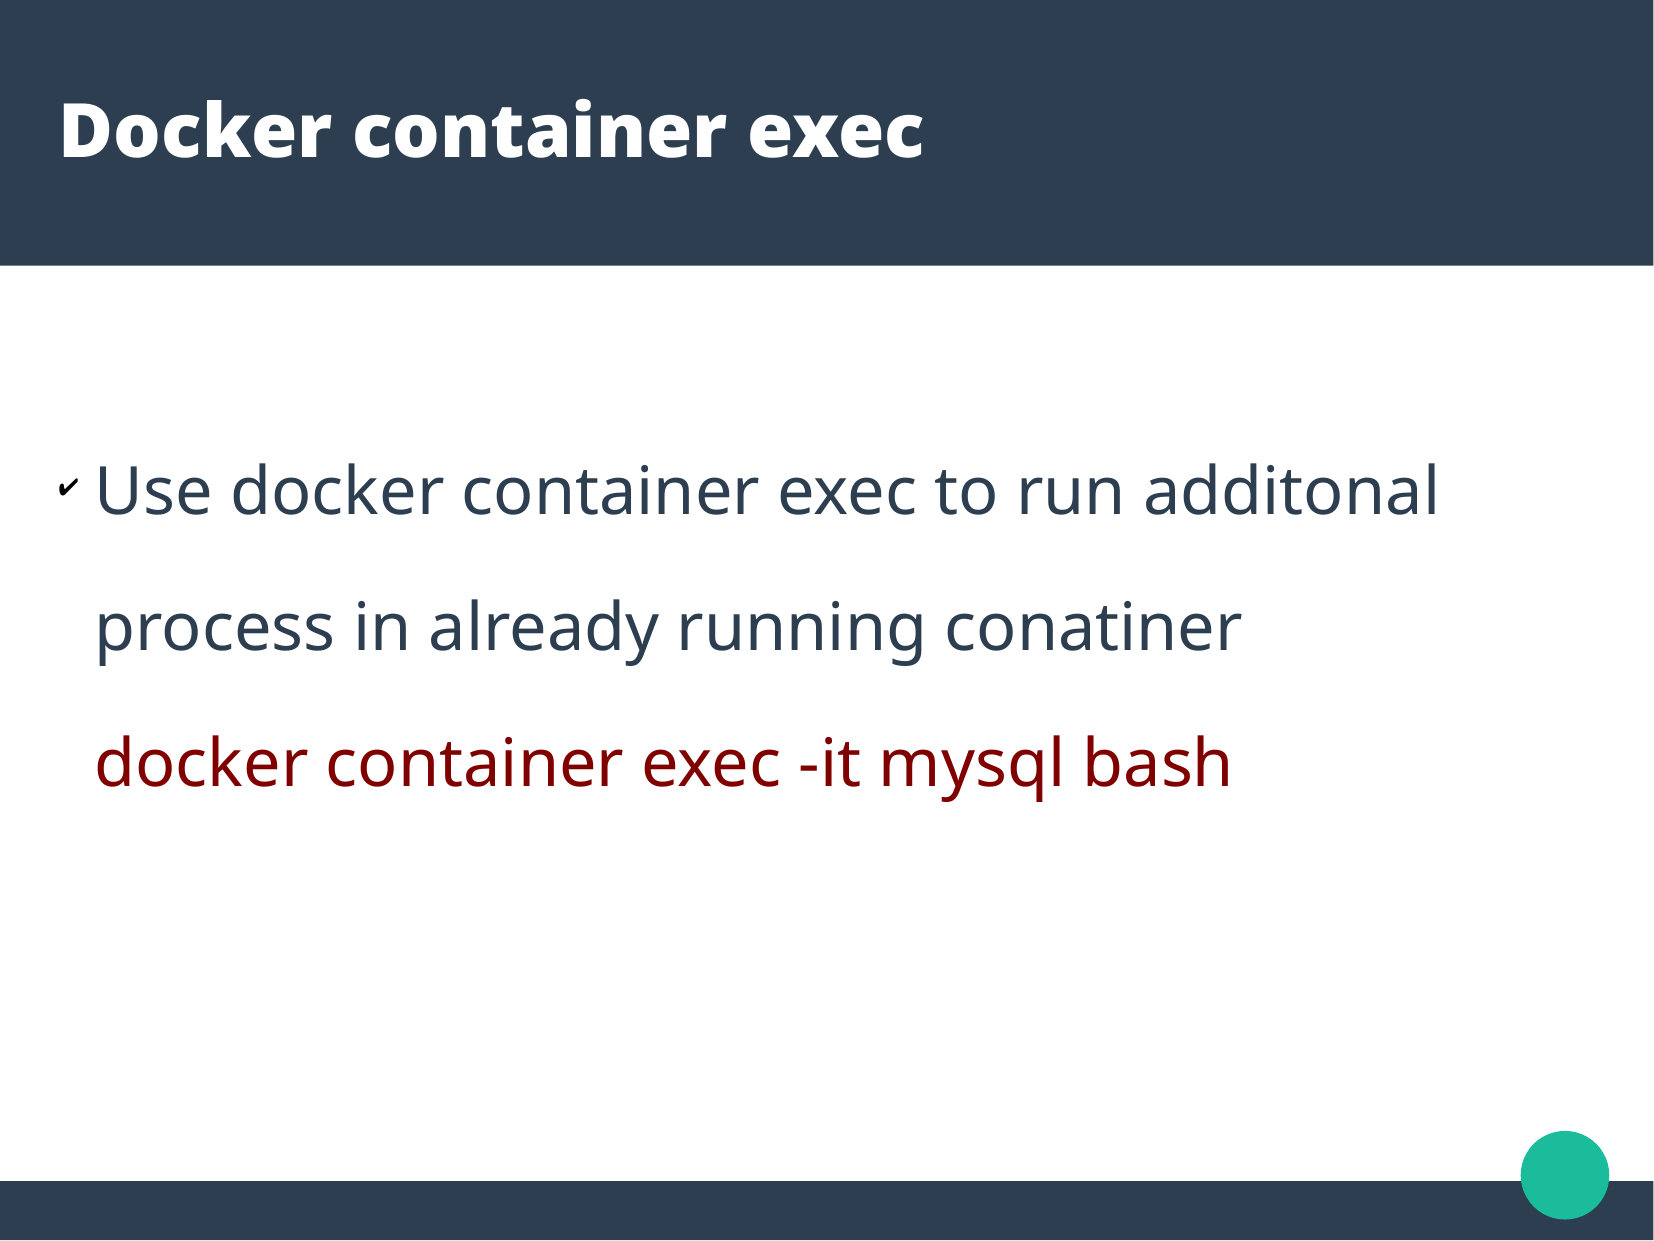

# Docker container exec
Use docker container exec to run additonal process in already running conatiner
docker container exec -it mysql bash